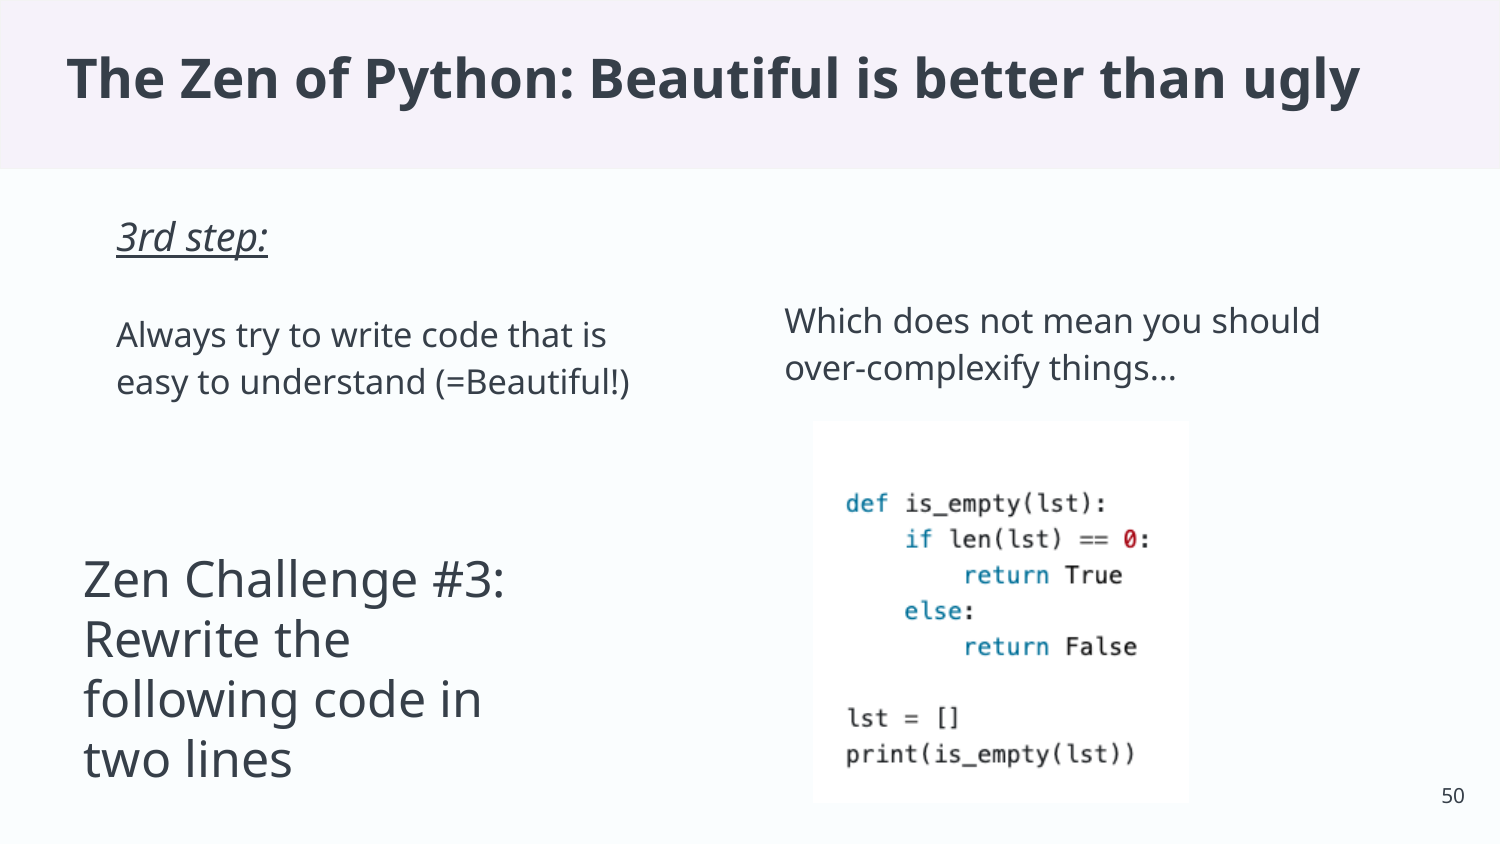

# The Zen of Python: Beautiful is better than ugly
3rd step:
Always try to write code that is easy to understand (=Beautiful!)
Which does not mean you should over-complexify things…
Zen Challenge #3: Rewrite the following code in two lines